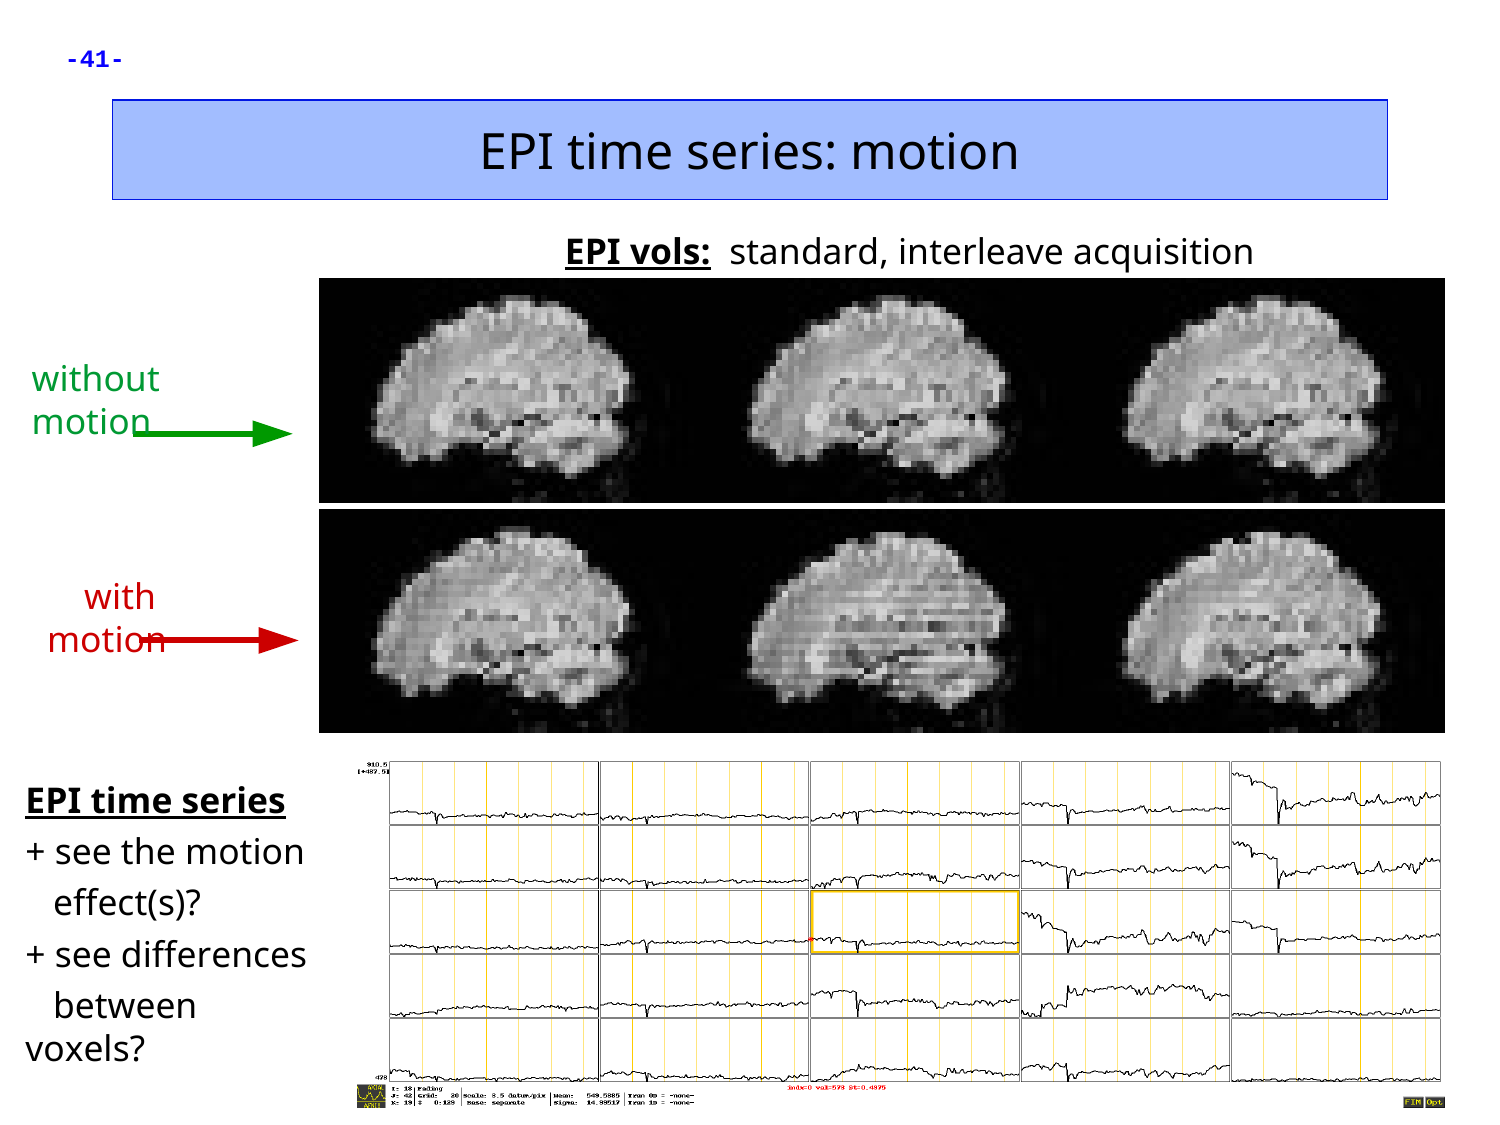

EPI time series: motion
 EPI vols: standard, interleave acquisition
without motion
 with motion
EPI time series
+ see the motion
 effect(s)?
+ see differences
 between voxels?